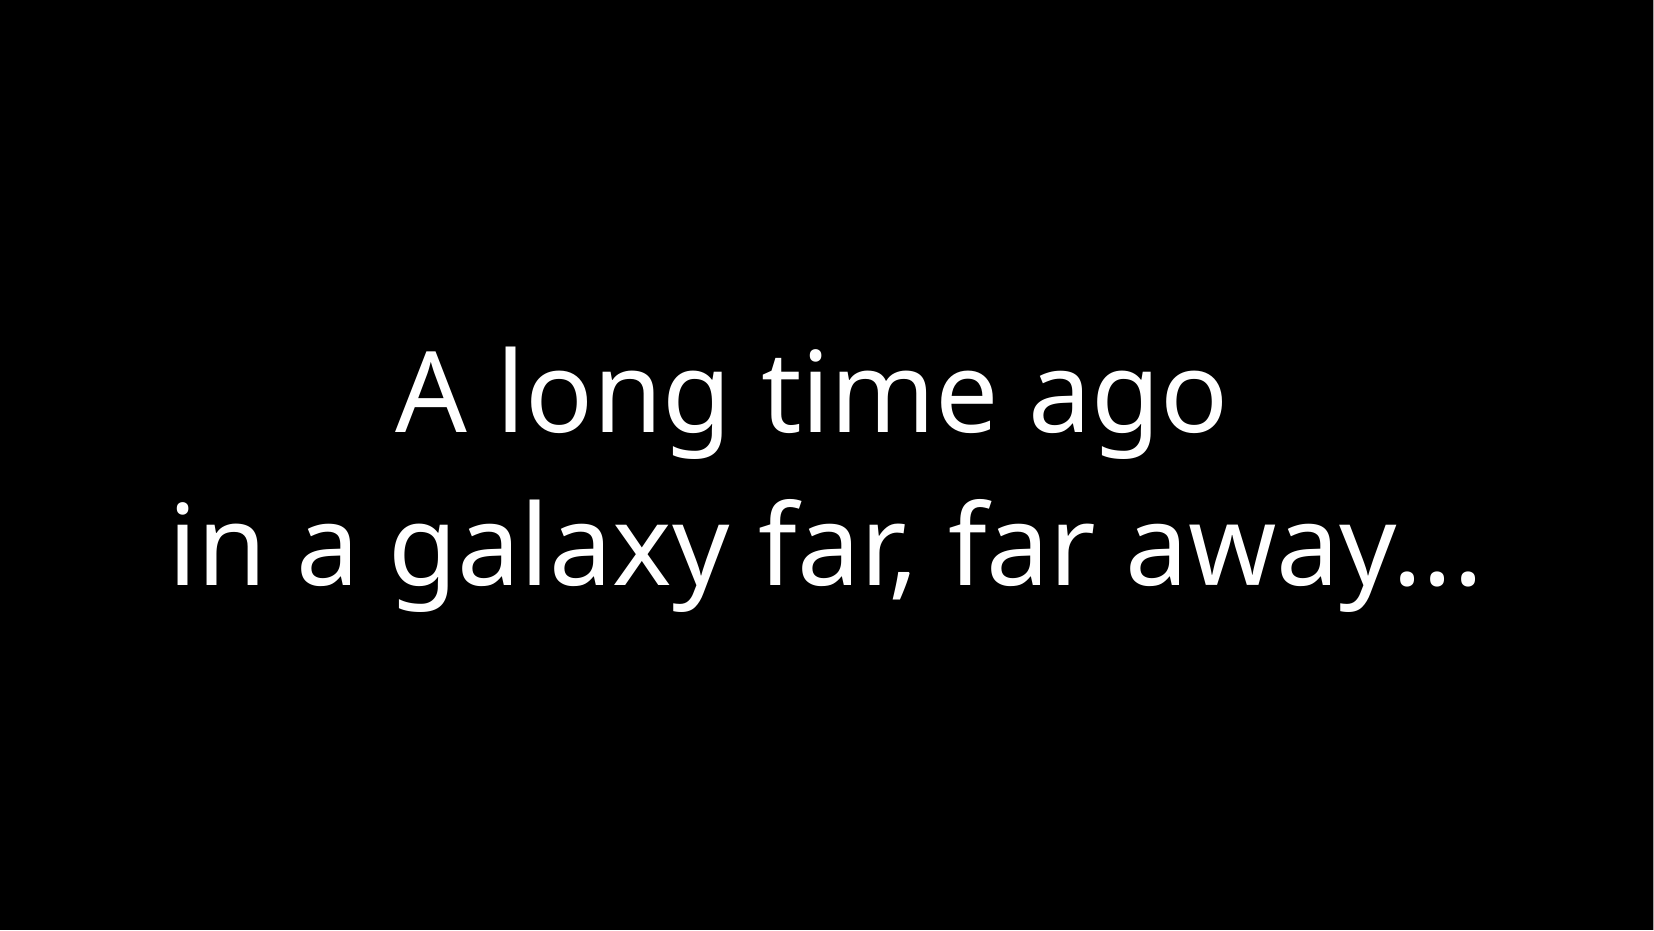

# A long time ago
in a galaxy far, far away...